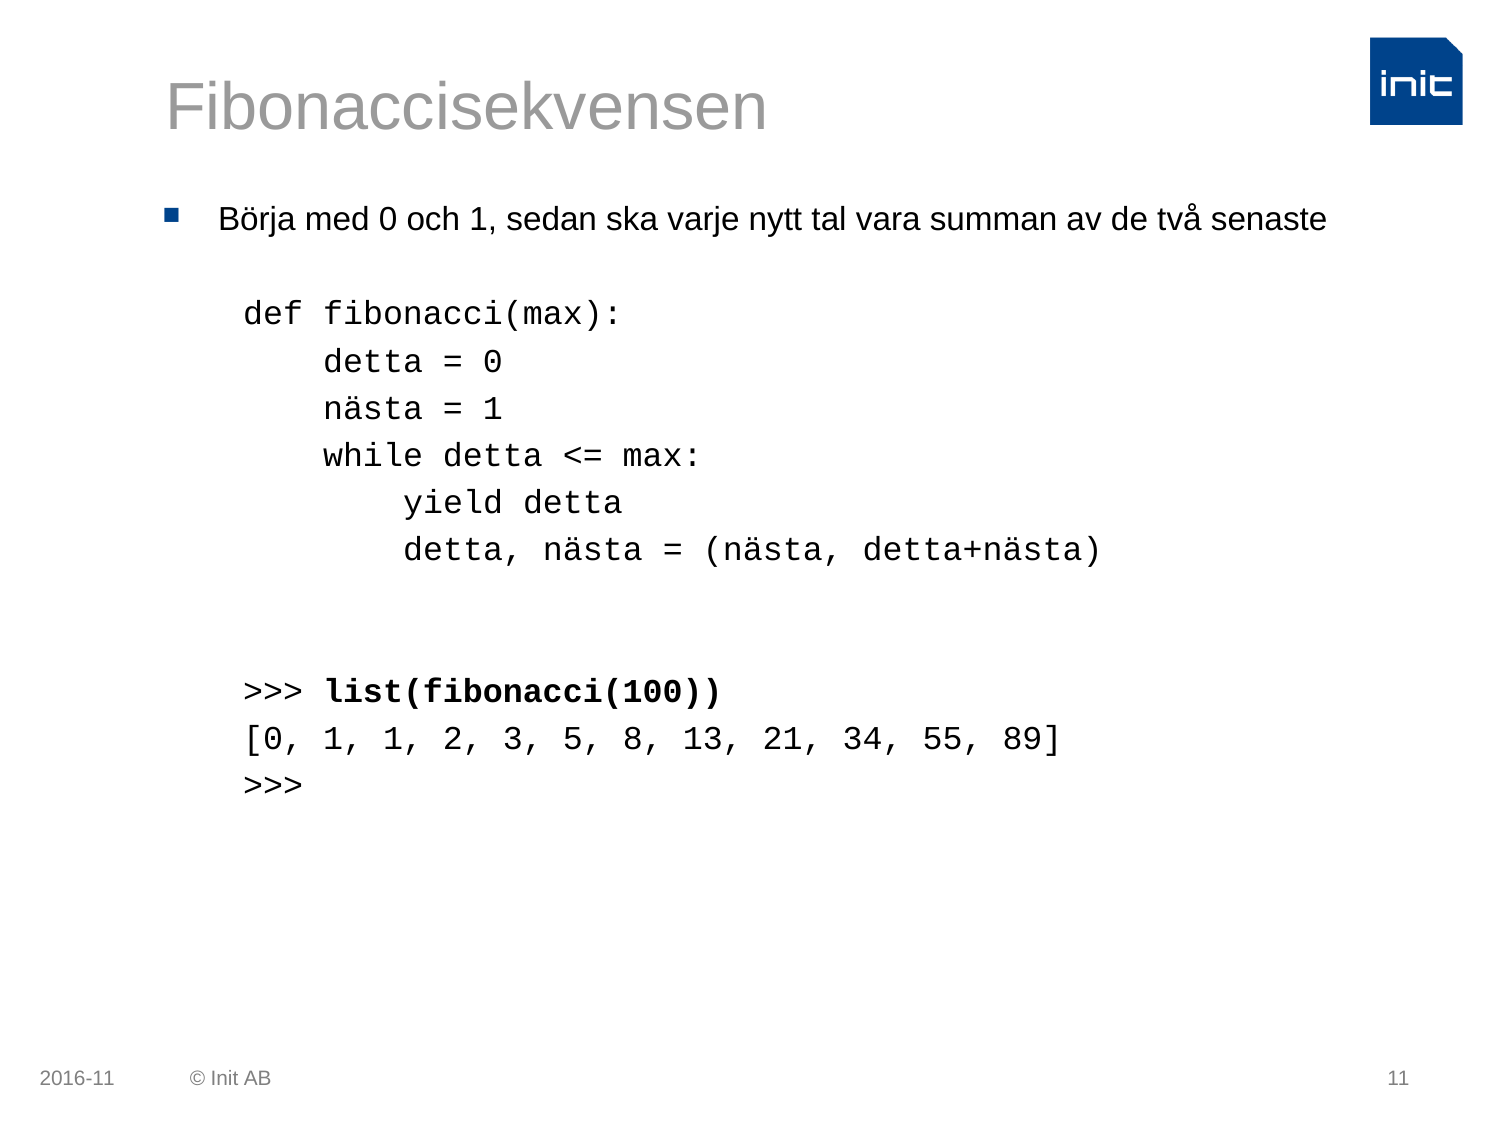

Fibonaccisekvensen
Börja med 0 och 1, sedan ska varje nytt tal vara summan av de två senaste
def fibonacci(max):
 detta = 0
 nästa = 1
 while detta <= max:
 yield detta
 detta, nästa = (nästa, detta+nästa)
>>> list(fibonacci(100))
[0, 1, 1, 2, 3, 5, 8, 13, 21, 34, 55, 89]
>>>
2016-11
© Init AB